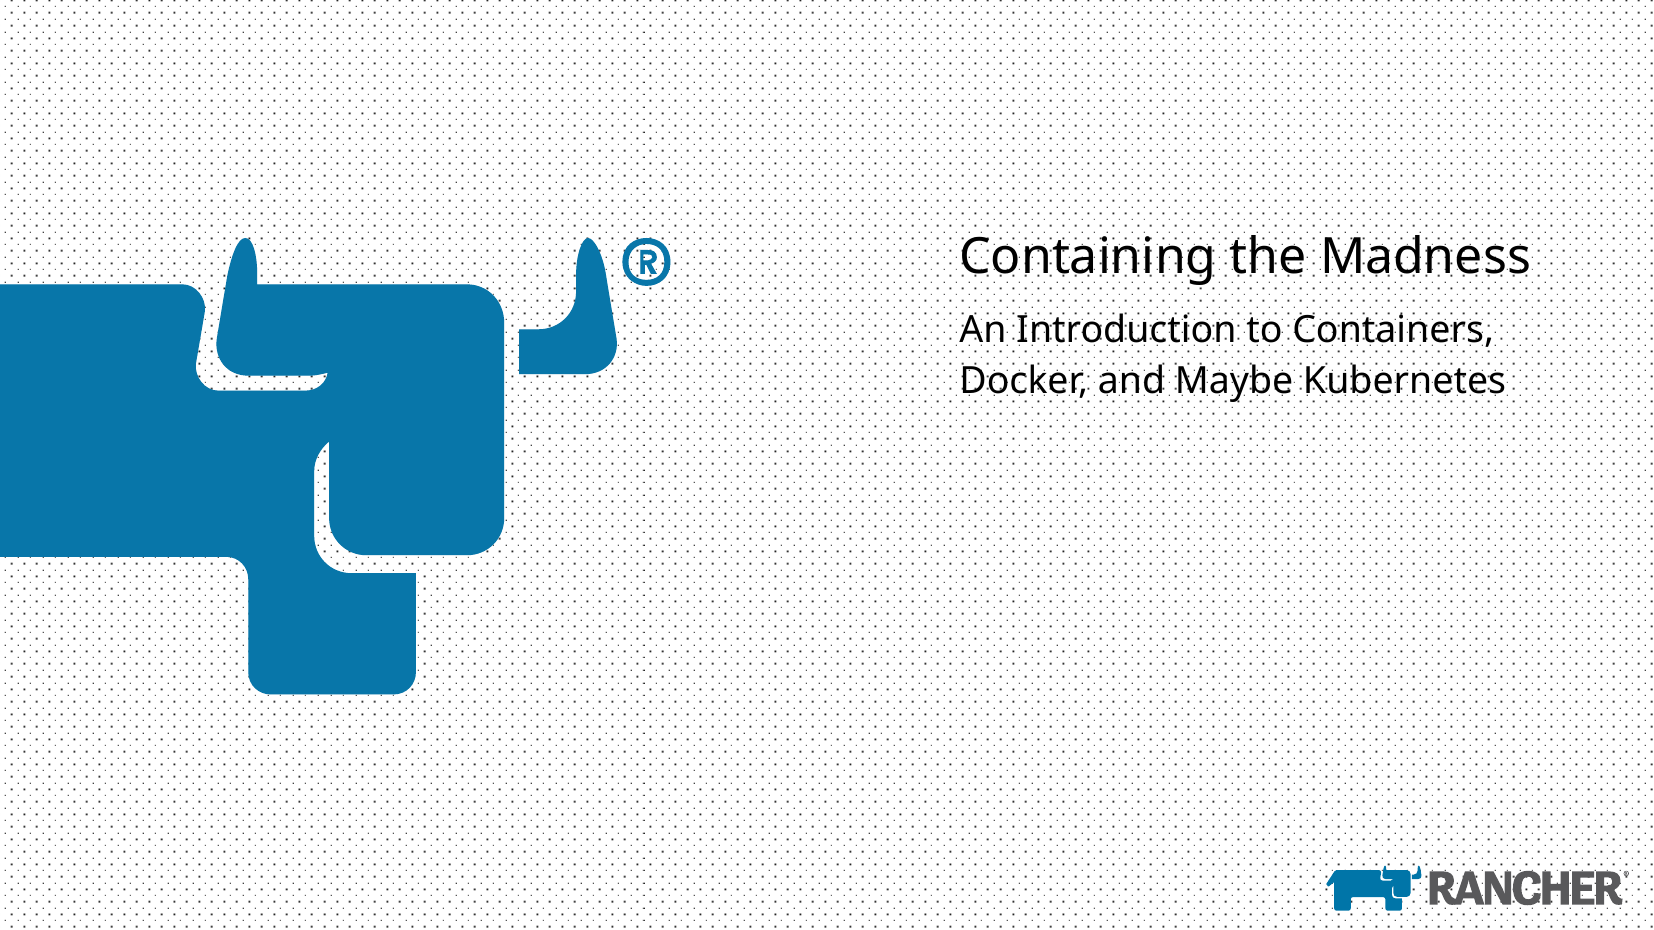

Containing the Madness
An Introduction to Containers, Docker, and Maybe Kubernetes